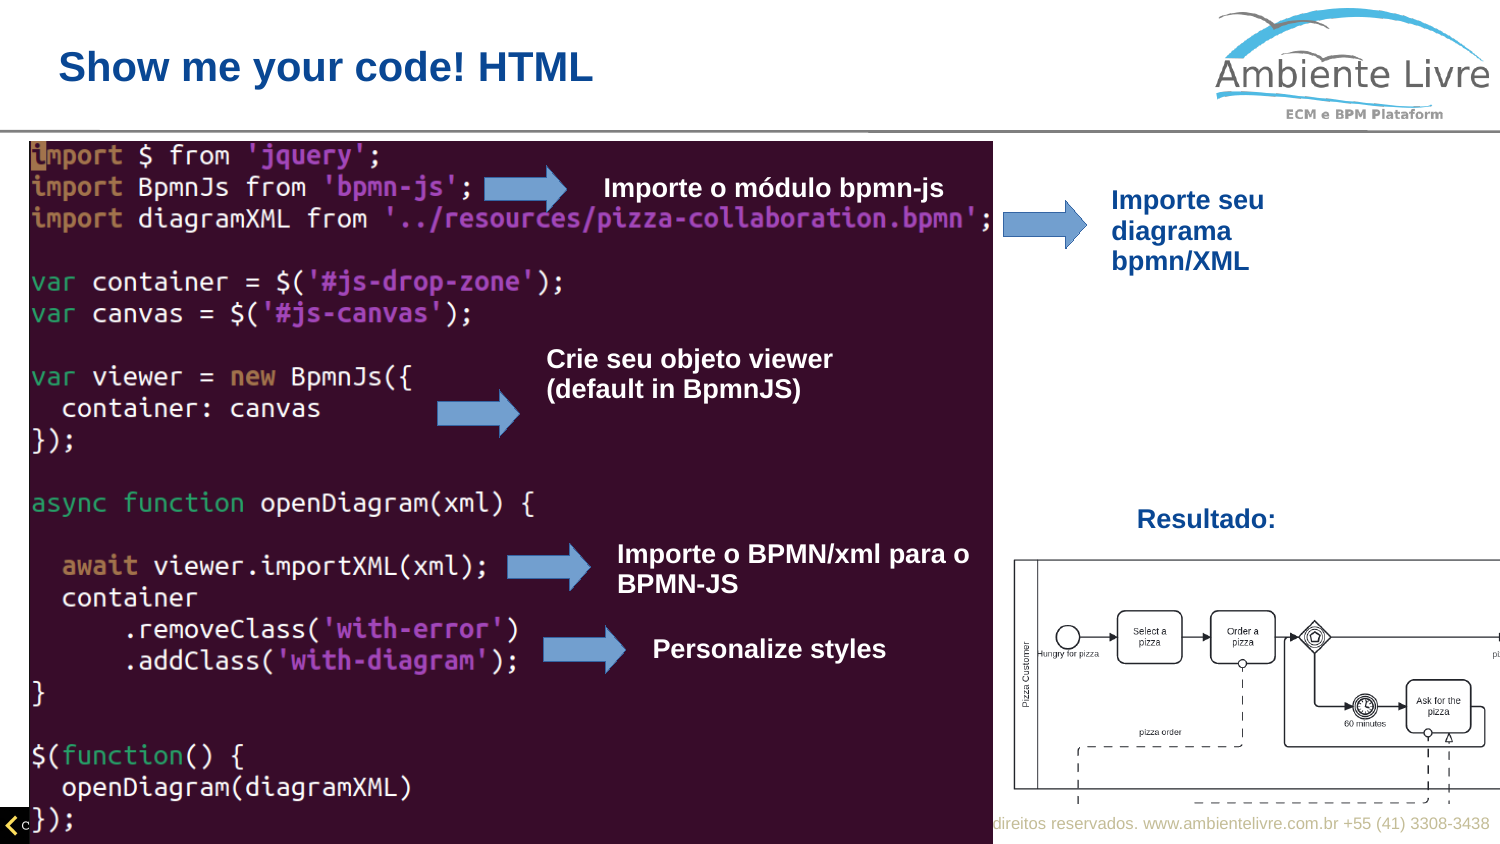

# Show me your code! HTML
Importe o módulo bpmn-js
Importe seu diagrama bpmn/XML
Crie seu objeto viewer (default in BpmnJS)
Resultado:
Importe o BPMN/xml para o BPMN-JS
Personalize styles